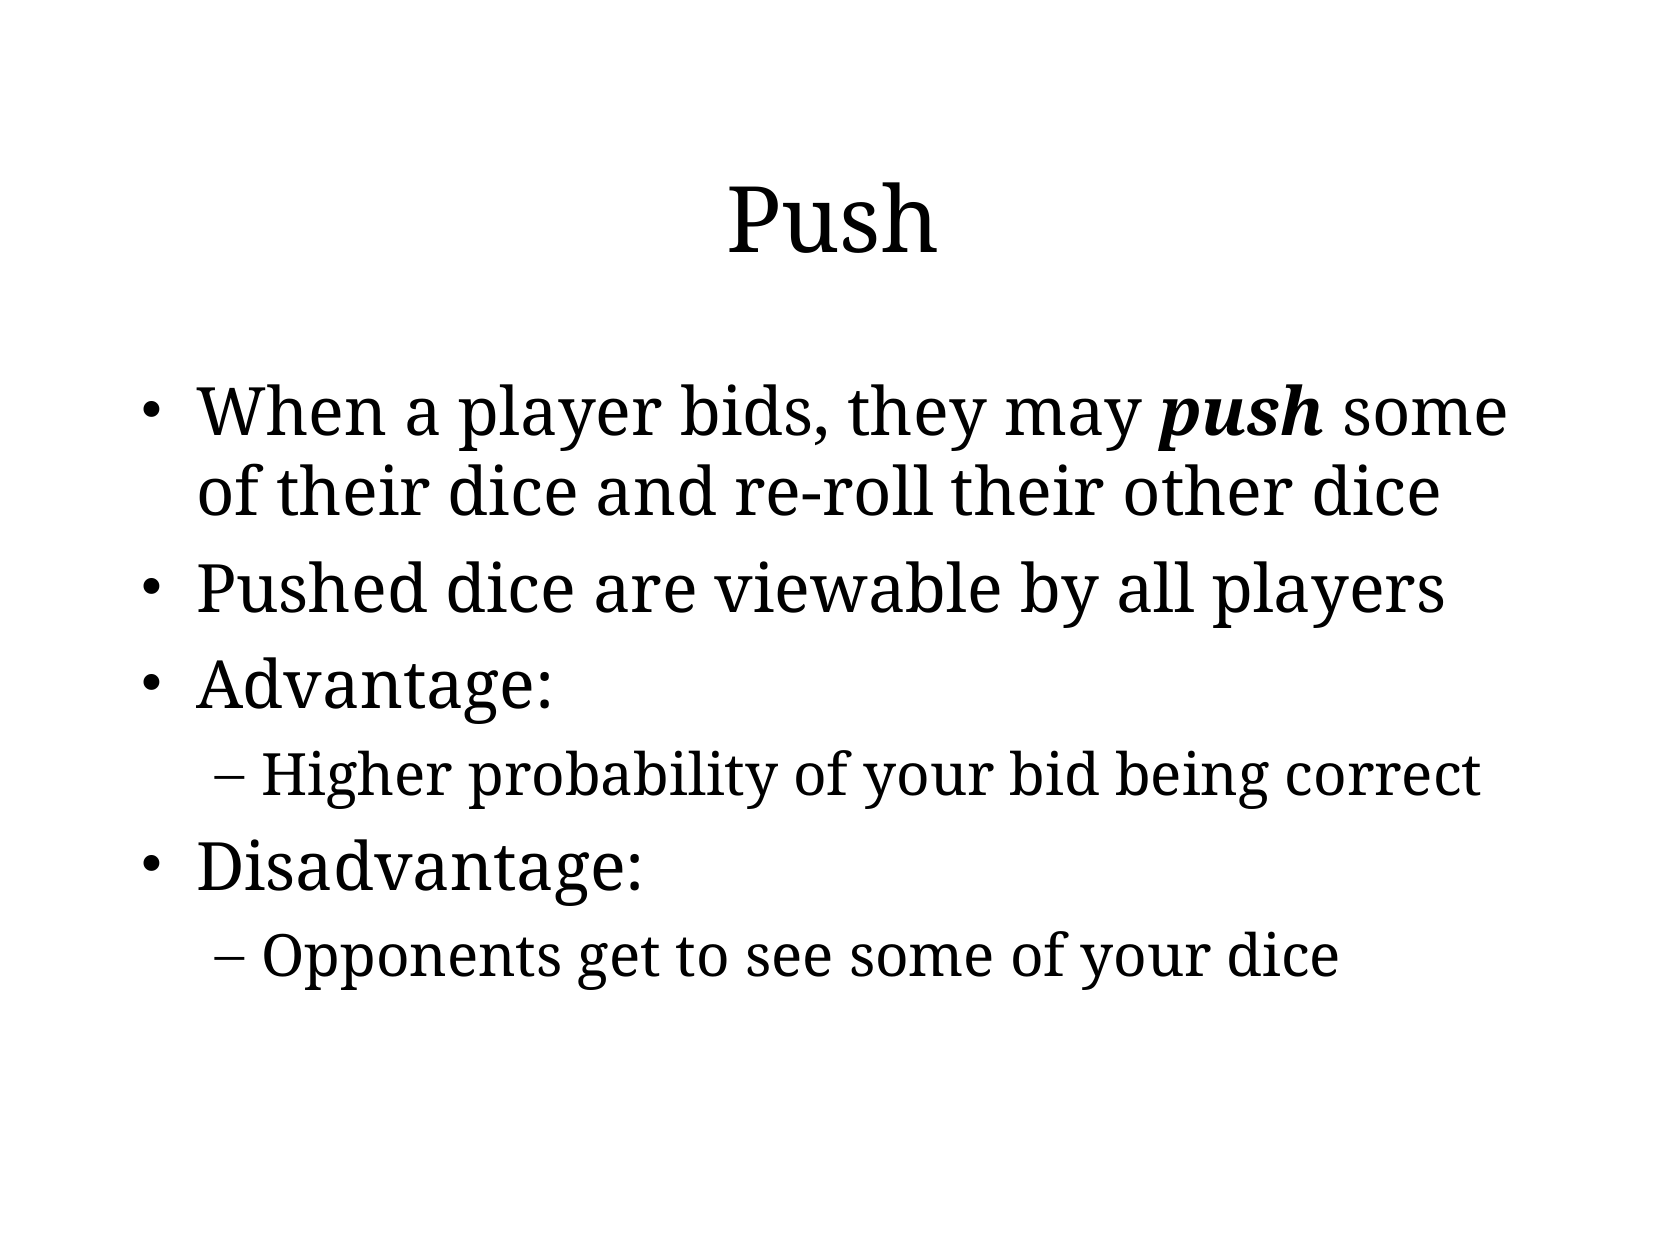

# Push
When a player bids, they may push some of their dice and re-roll their other dice
Pushed dice are viewable by all players
Advantage:
Higher probability of your bid being correct
Disadvantage:
Opponents get to see some of your dice